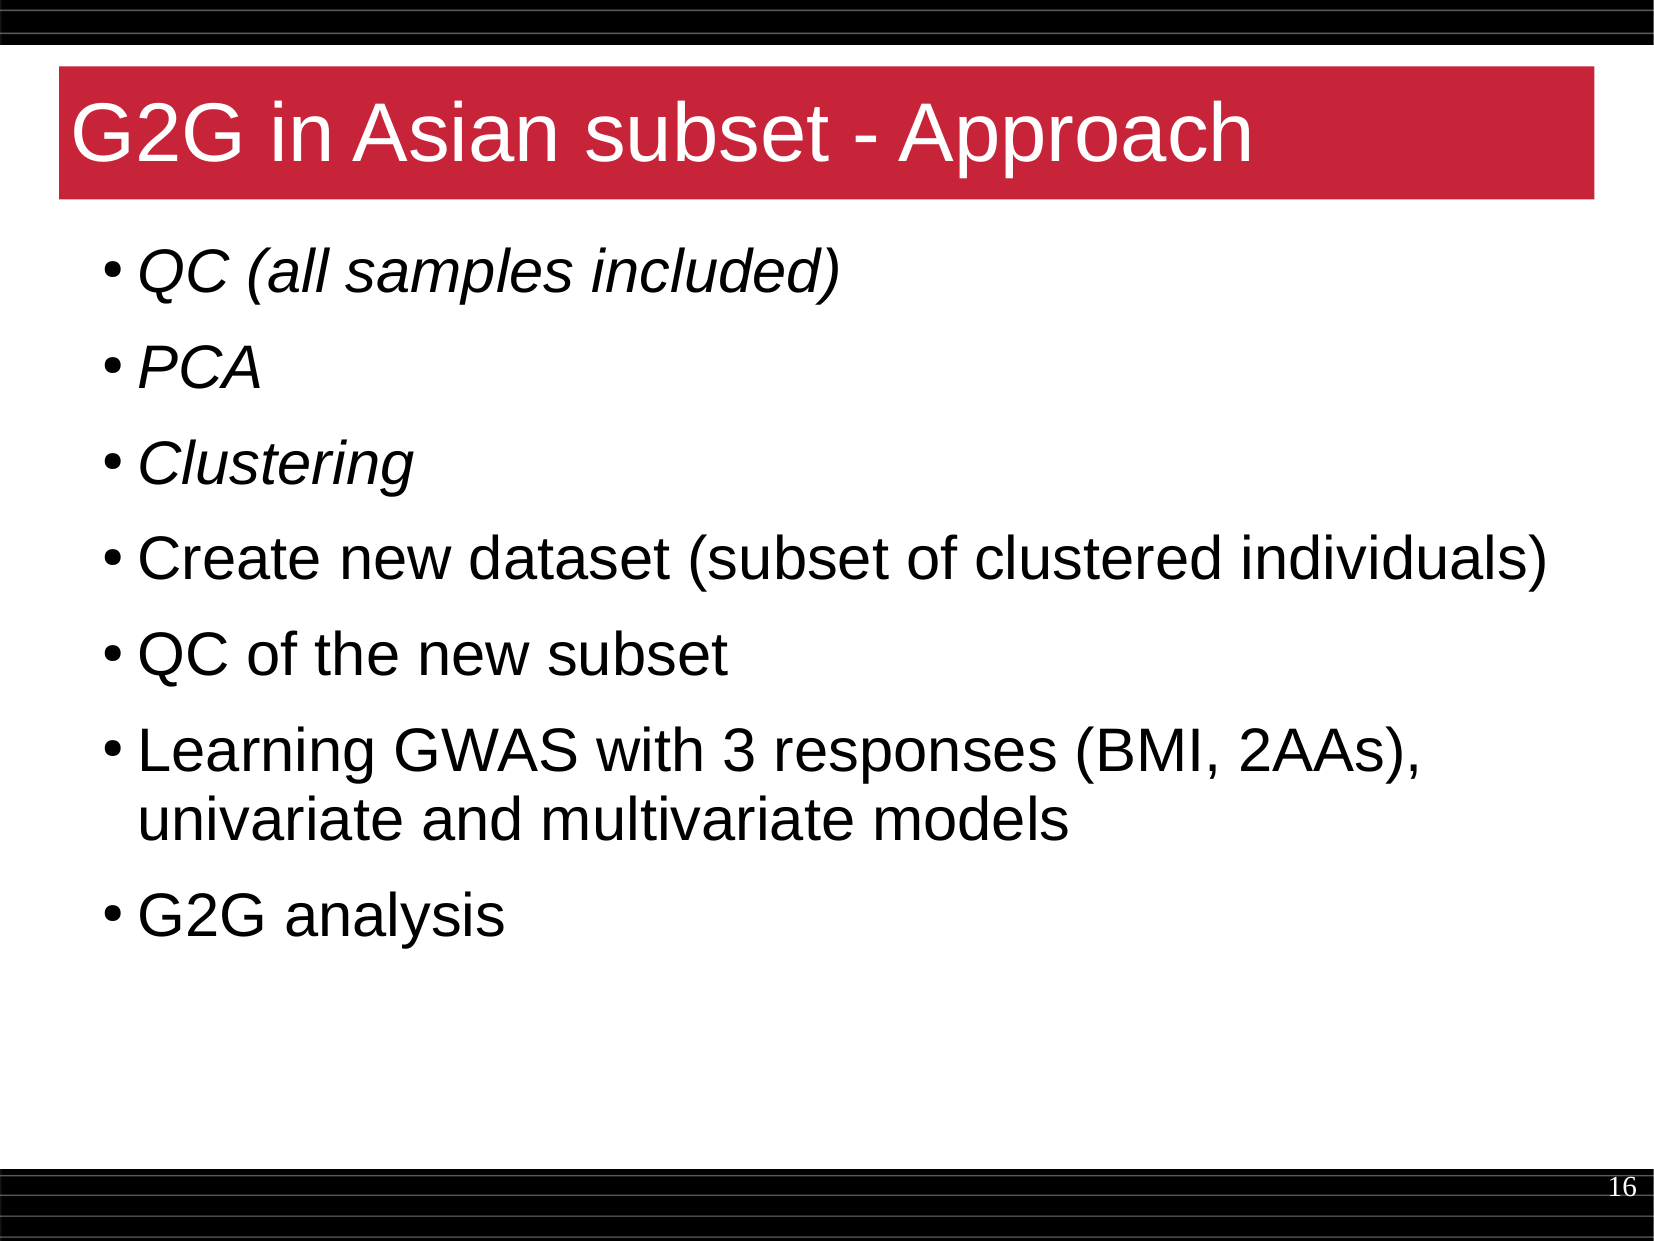

# G2G in Asian subset - Approach
QC (all samples included)
PCA
Clustering
Create new dataset (subset of clustered individuals)
QC of the new subset
Learning GWAS with 3 responses (BMI, 2AAs), univariate and multivariate models
G2G analysis
16